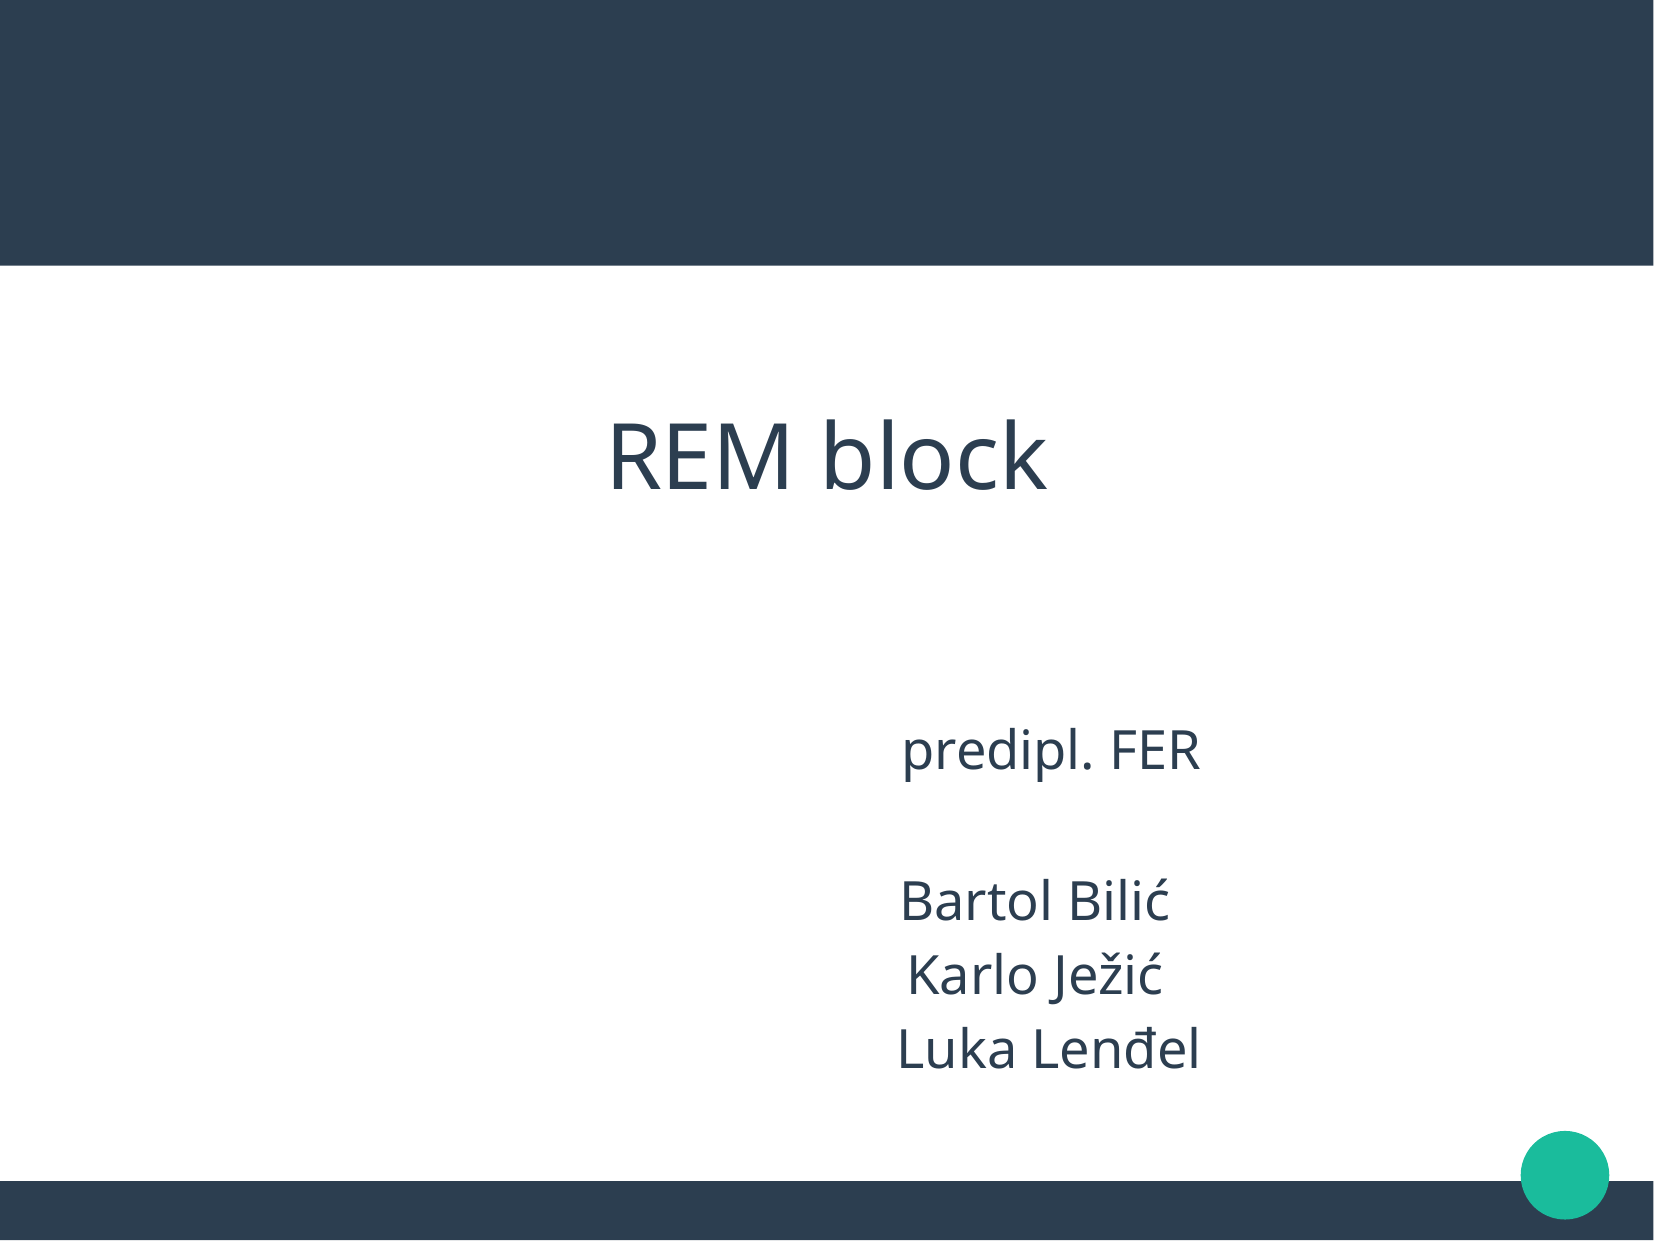

REM block
						predipl. FER
 				 Bartol Bilić
					 Karlo Ježić
					 Luka Lenđel
#